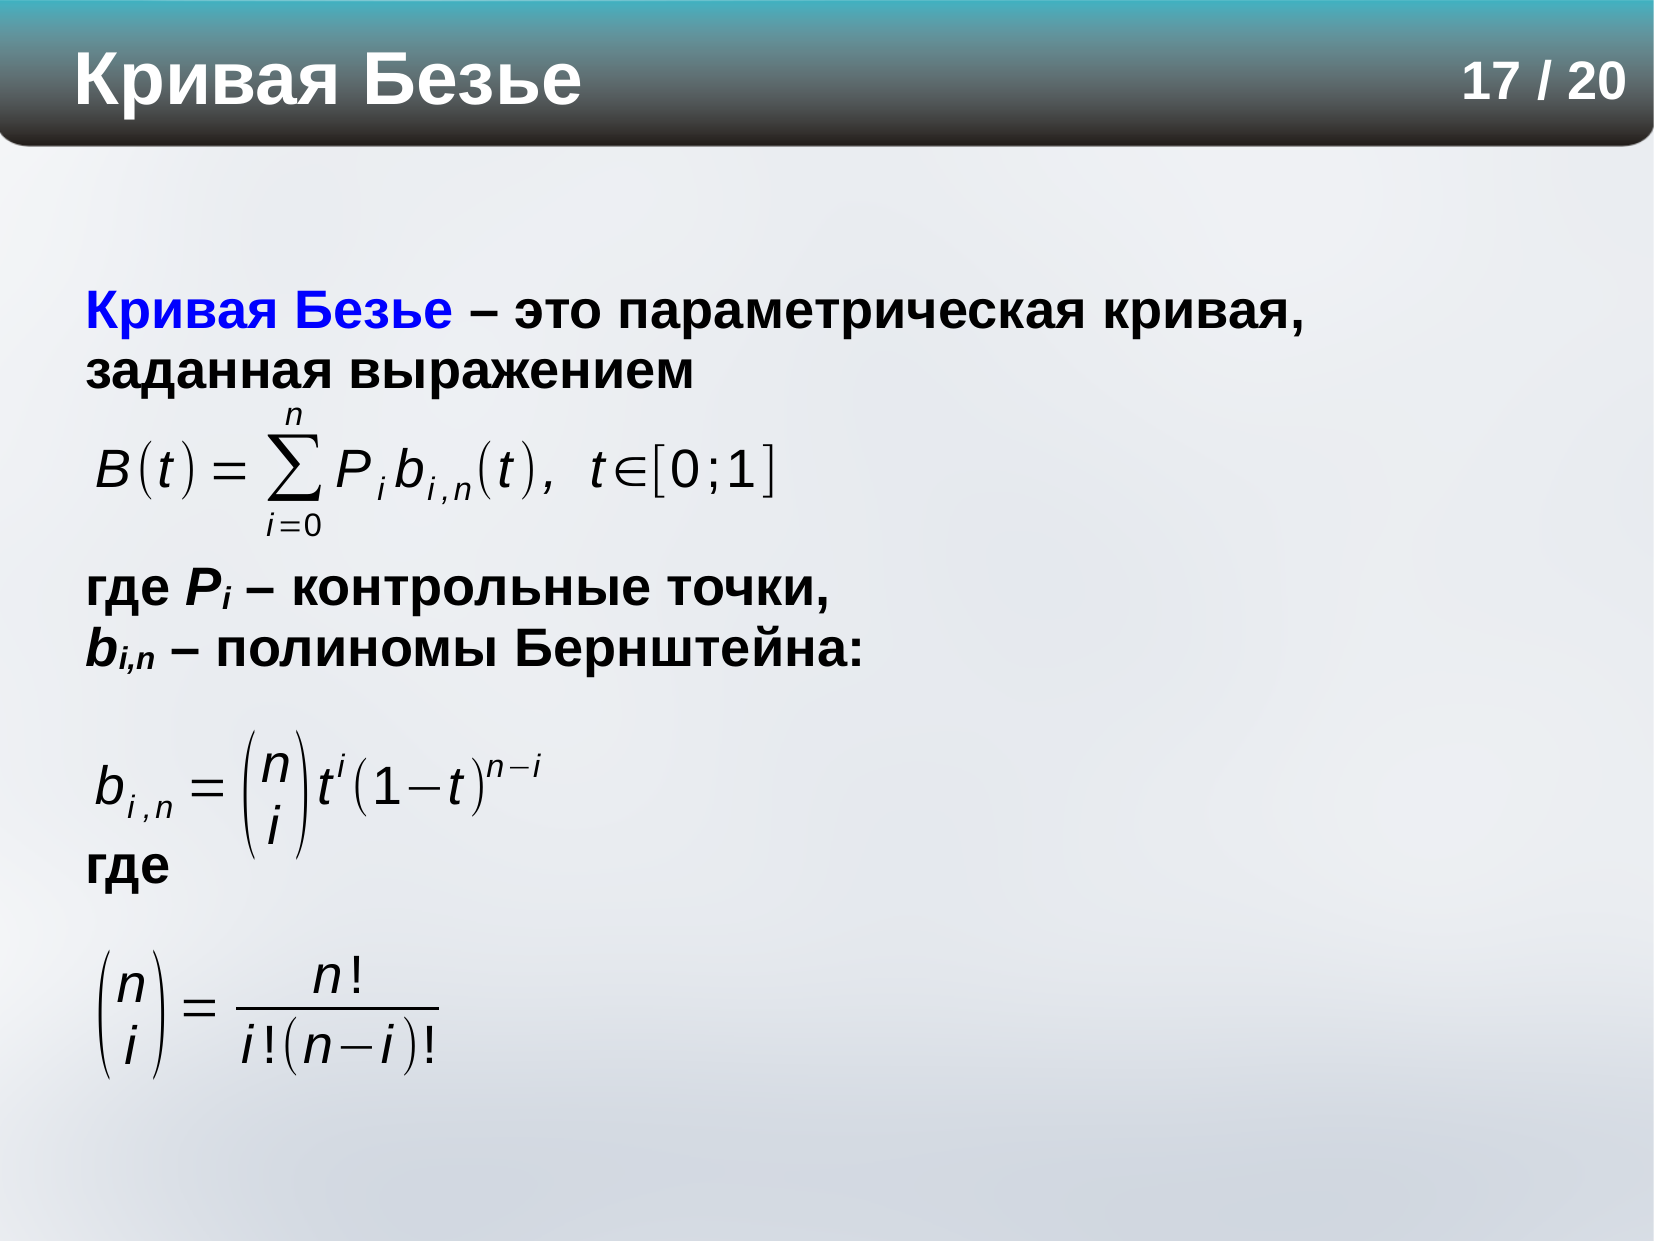

Кривая Безье
Кривая Безье – это параметрическая кривая, заданная выражением
где Pi – контрольные точки,
bi,n – полиномы Бернштейна:
где